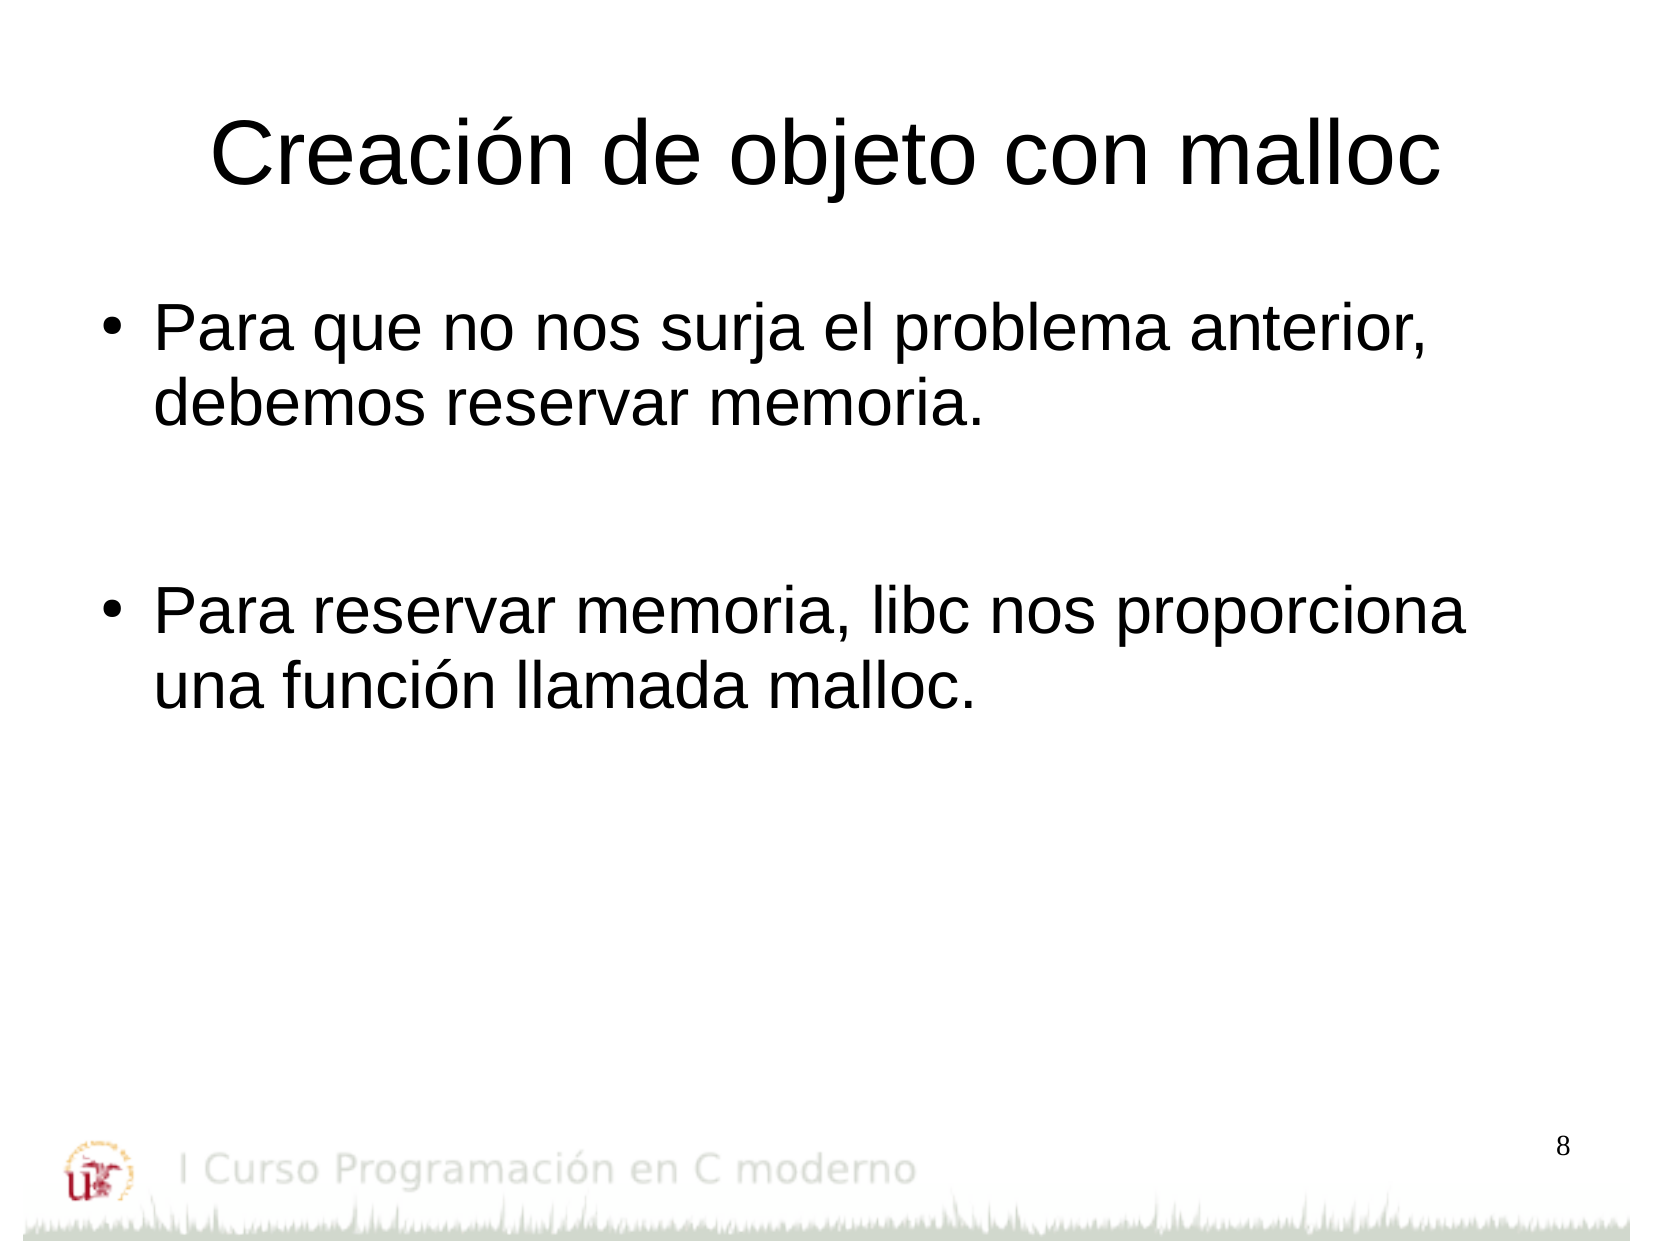

# Creación de objeto con malloc
Para que no nos surja el problema anterior, debemos reservar memoria.
Para reservar memoria, libc nos proporciona una función llamada malloc.
8